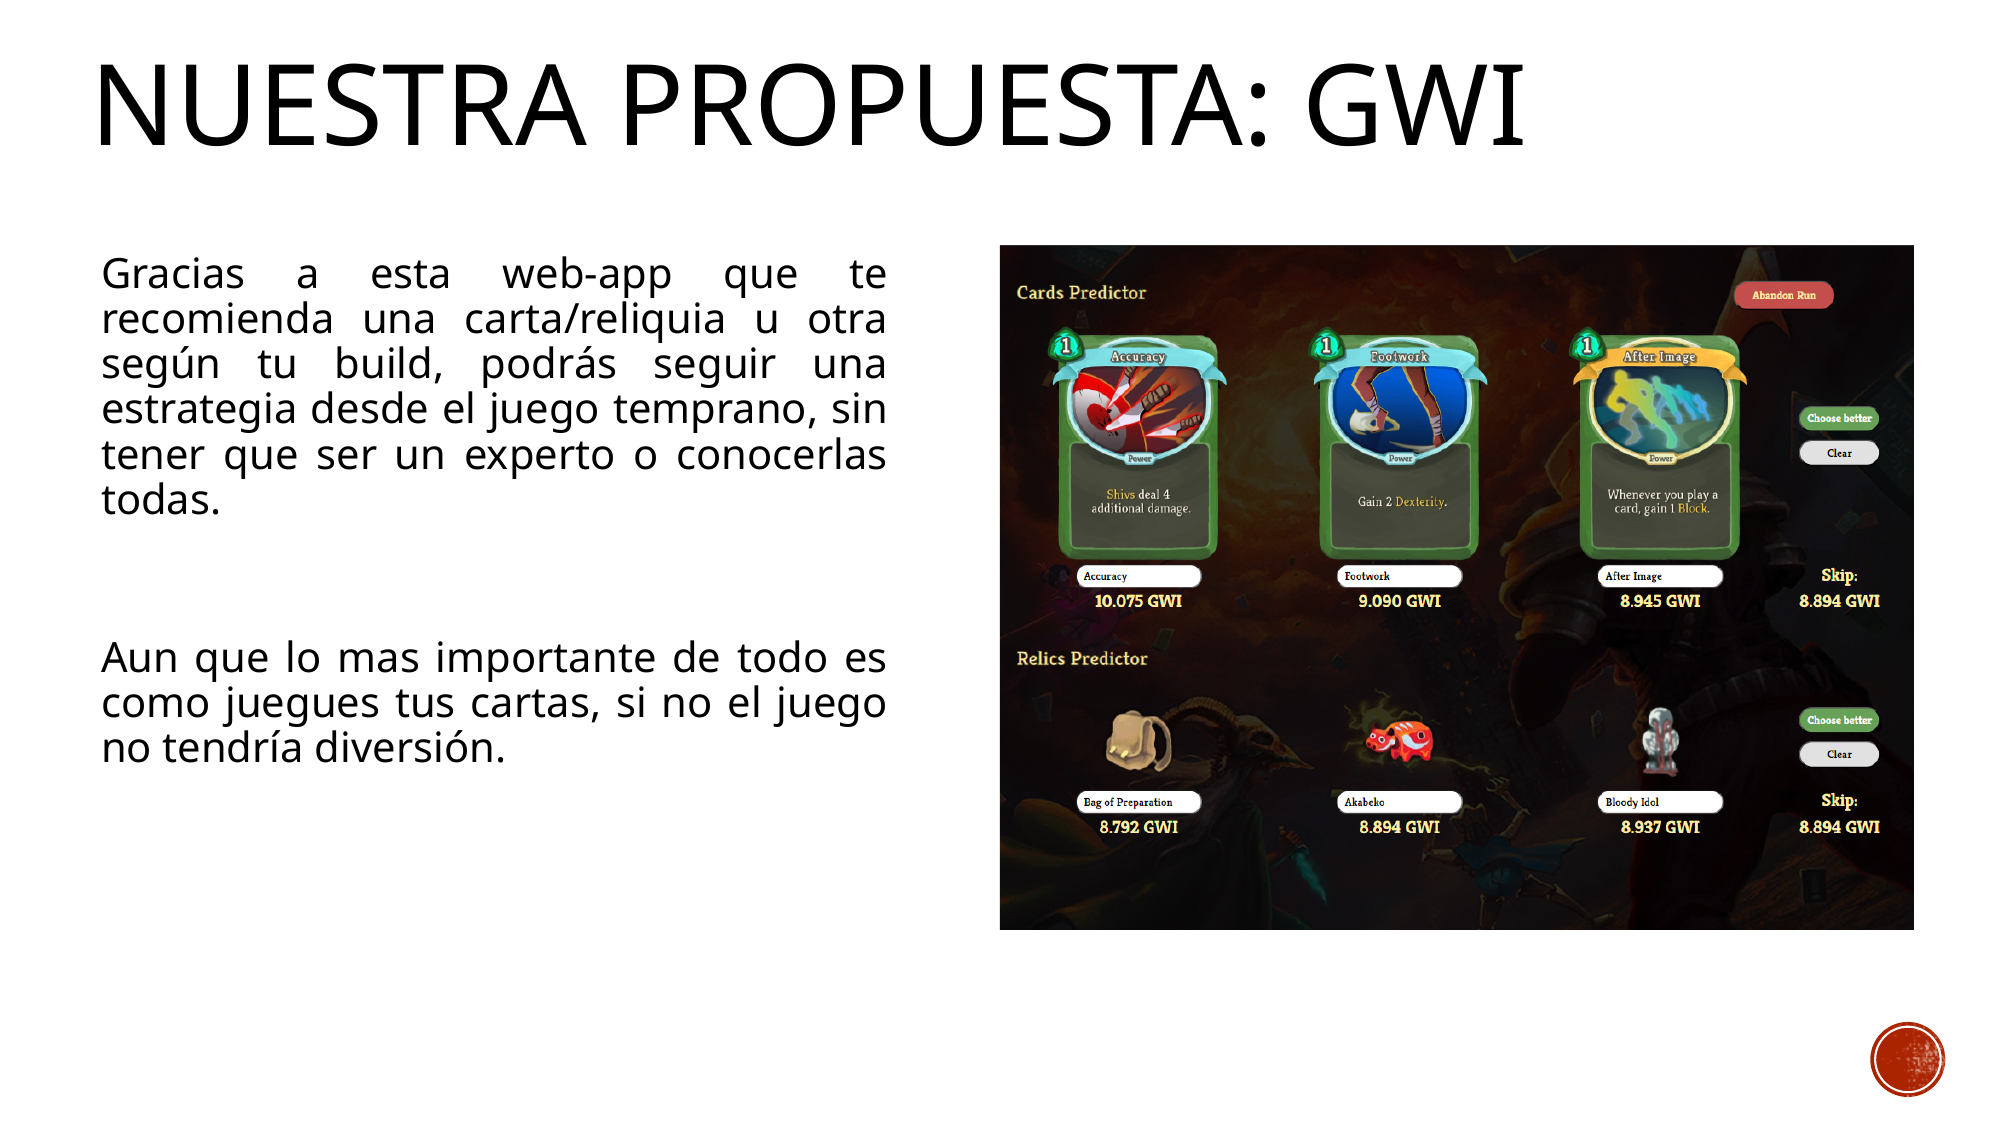

# Nuestra propuesta: GWI
Gracias a esta web-app que te recomienda una carta/reliquia u otra según tu build, podrás seguir una estrategia desde el juego temprano, sin tener que ser un experto o conocerlas todas.
Aun que lo mas importante de todo es como juegues tus cartas, si no el juego no tendría diversión.